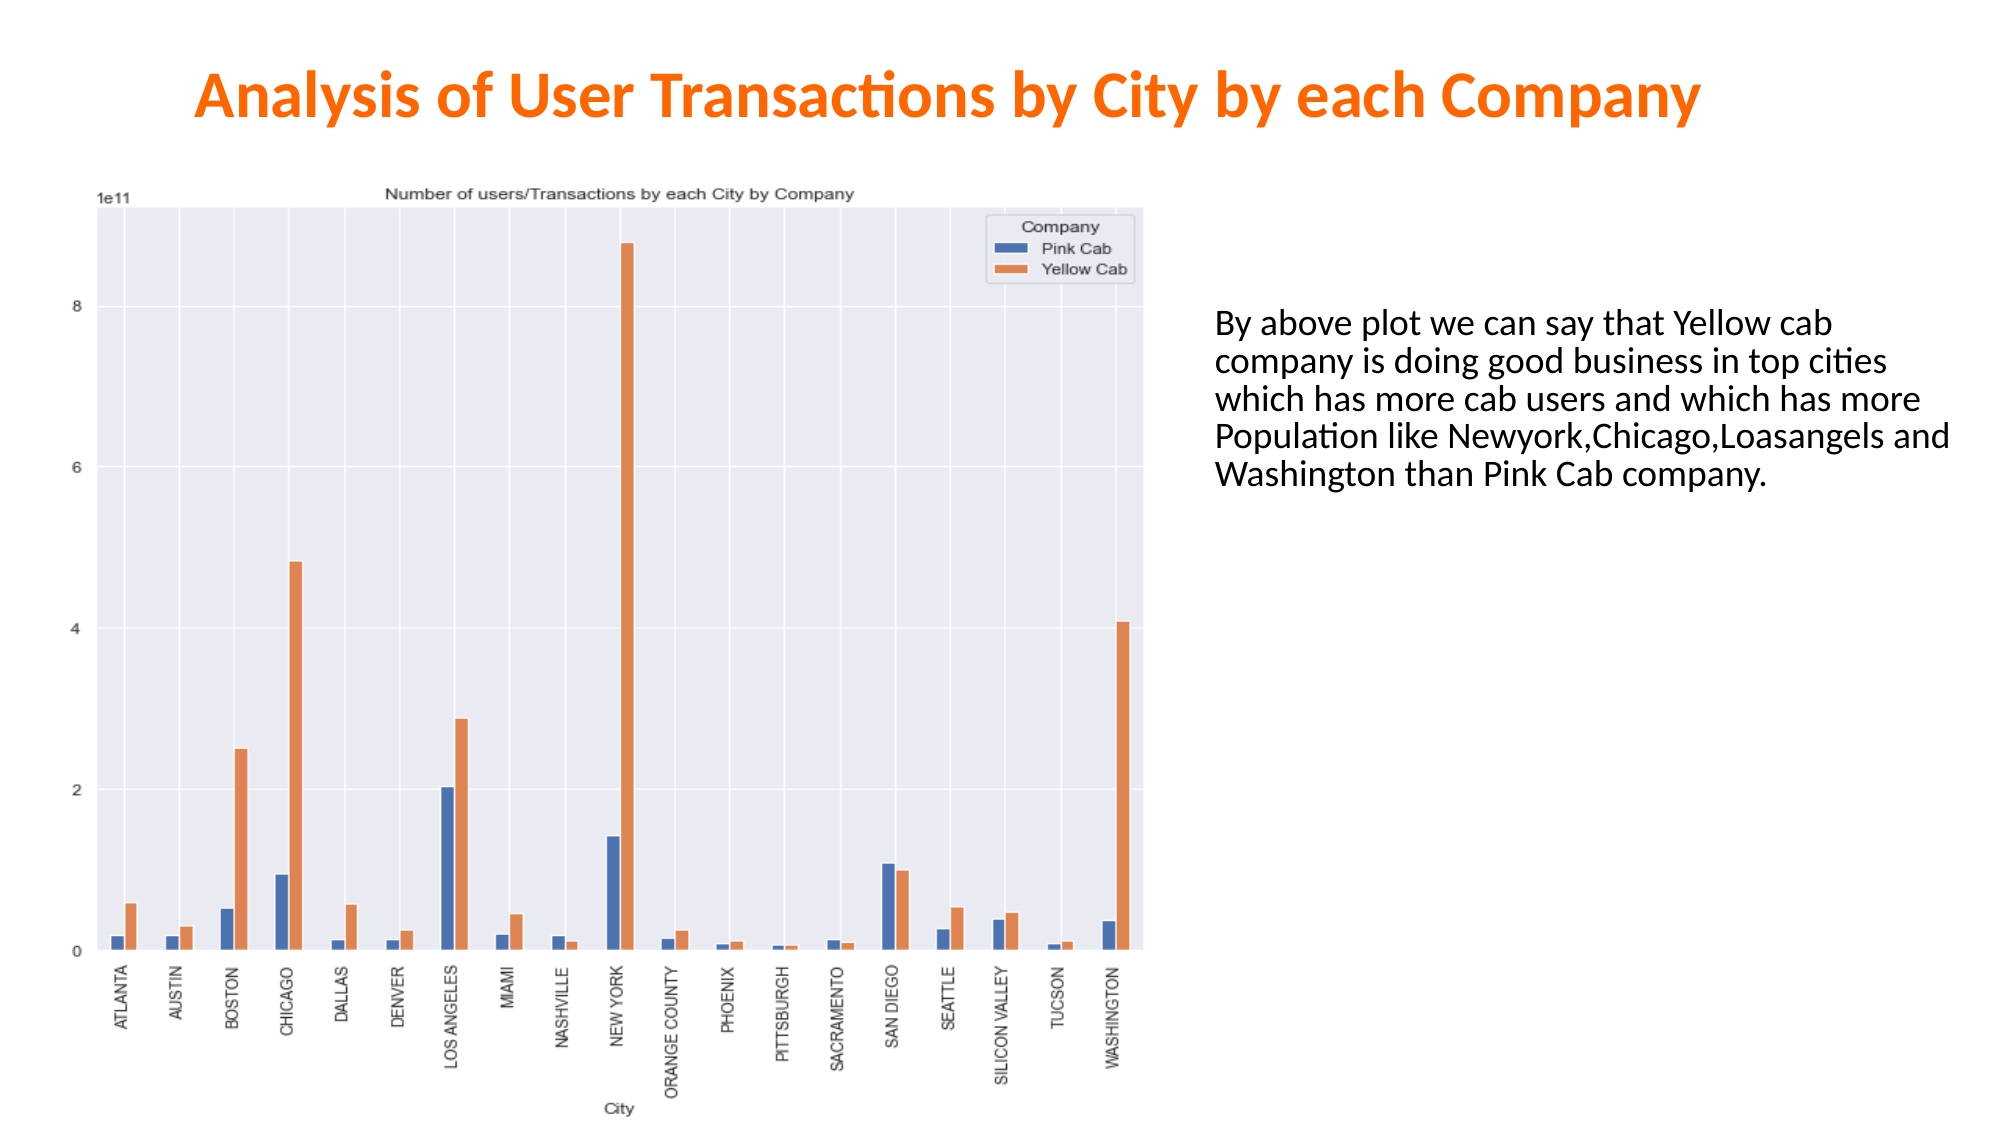

Analysis of User Transactions by City by each Company
By above plot we can say that Yellow cab company is doing good business in top cities which has more cab users and which has more Population like Newyork,Chicago,Loasangels and Washington than Pink Cab company.